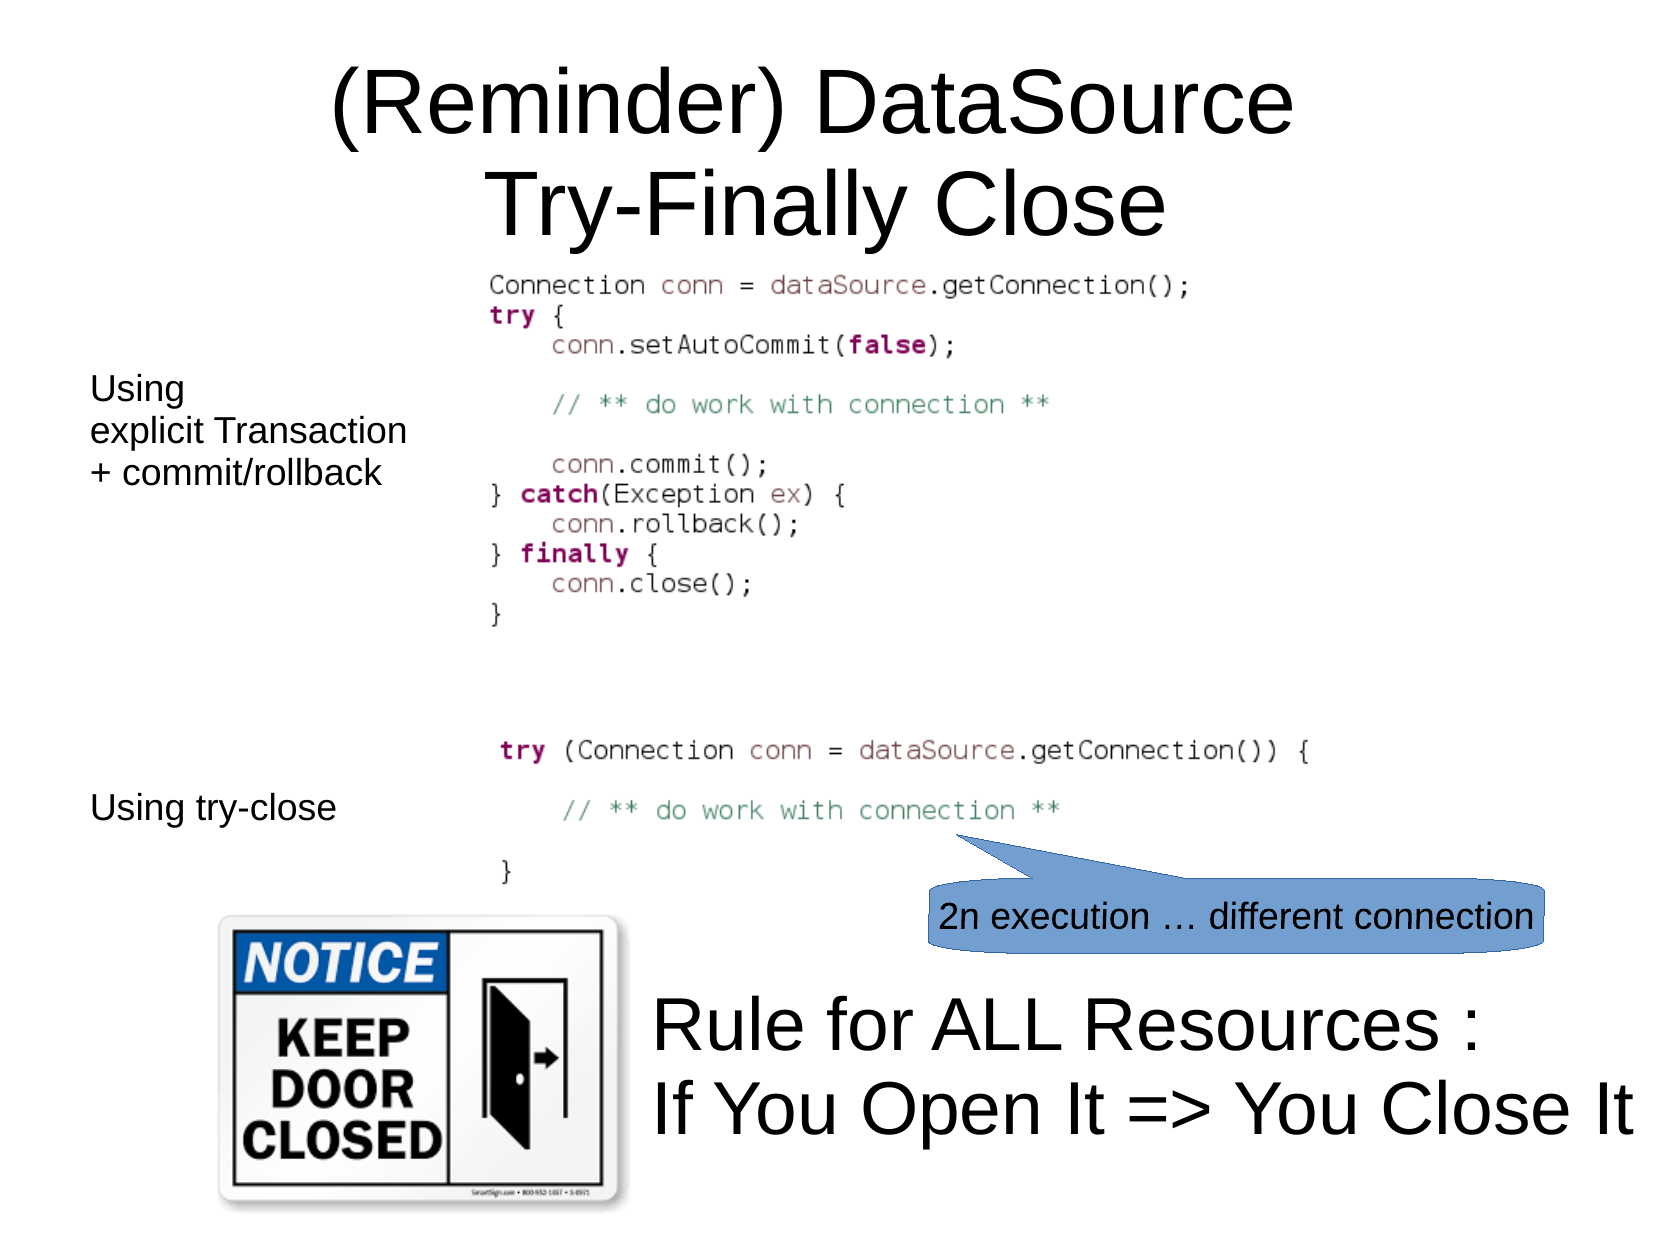

# (Reminder) DataSource Try-Finally Close
Using
explicit Transaction
+ commit/rollback
Using try-close
2n execution … different connection
Rule for ALL Resources :
If You Open It => You Close It